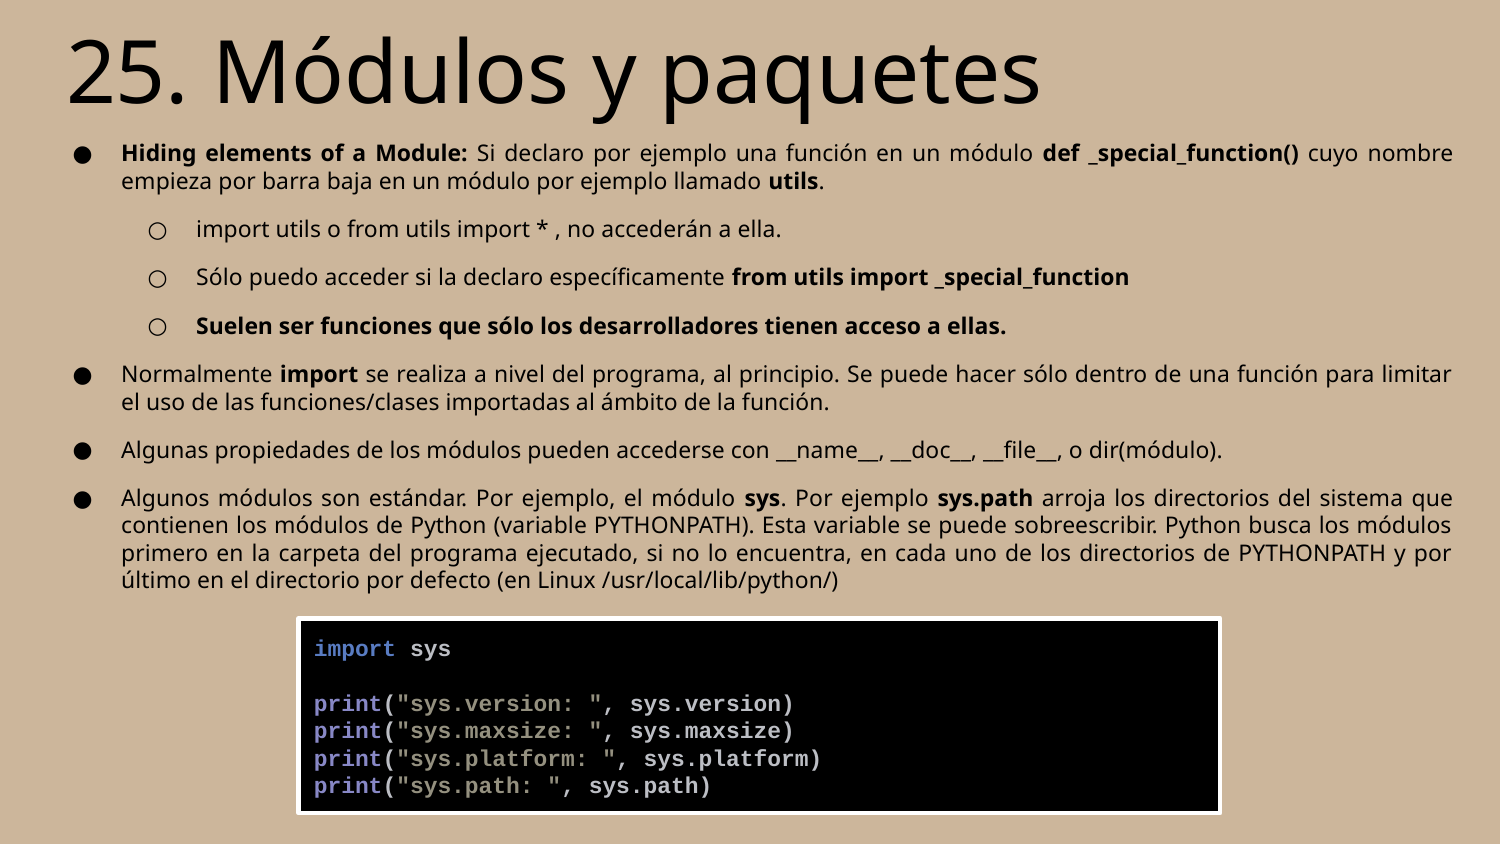

# 25. Módulos y paquetes
Hiding elements of a Module: Si declaro por ejemplo una función en un módulo def _special_function() cuyo nombre empieza por barra baja en un módulo por ejemplo llamado utils.
import utils o from utils import * , no accederán a ella.
Sólo puedo acceder si la declaro específicamente from utils import _special_function
Suelen ser funciones que sólo los desarrolladores tienen acceso a ellas.
Normalmente import se realiza a nivel del programa, al principio. Se puede hacer sólo dentro de una función para limitar el uso de las funciones/clases importadas al ámbito de la función.
Algunas propiedades de los módulos pueden accederse con __name__, __doc__, __file__, o dir(módulo).
Algunos módulos son estándar. Por ejemplo, el módulo sys. Por ejemplo sys.path arroja los directorios del sistema que contienen los módulos de Python (variable PYTHONPATH). Esta variable se puede sobreescribir. Python busca los módulos primero en la carpeta del programa ejecutado, si no lo encuentra, en cada uno de los directorios de PYTHONPATH y por último en el directorio por defecto (en Linux /usr/local/lib/python/)
import sys
print("sys.version: ", sys.version)
print("sys.maxsize: ", sys.maxsize)
print("sys.platform: ", sys.platform)
print("sys.path: ", sys.path)